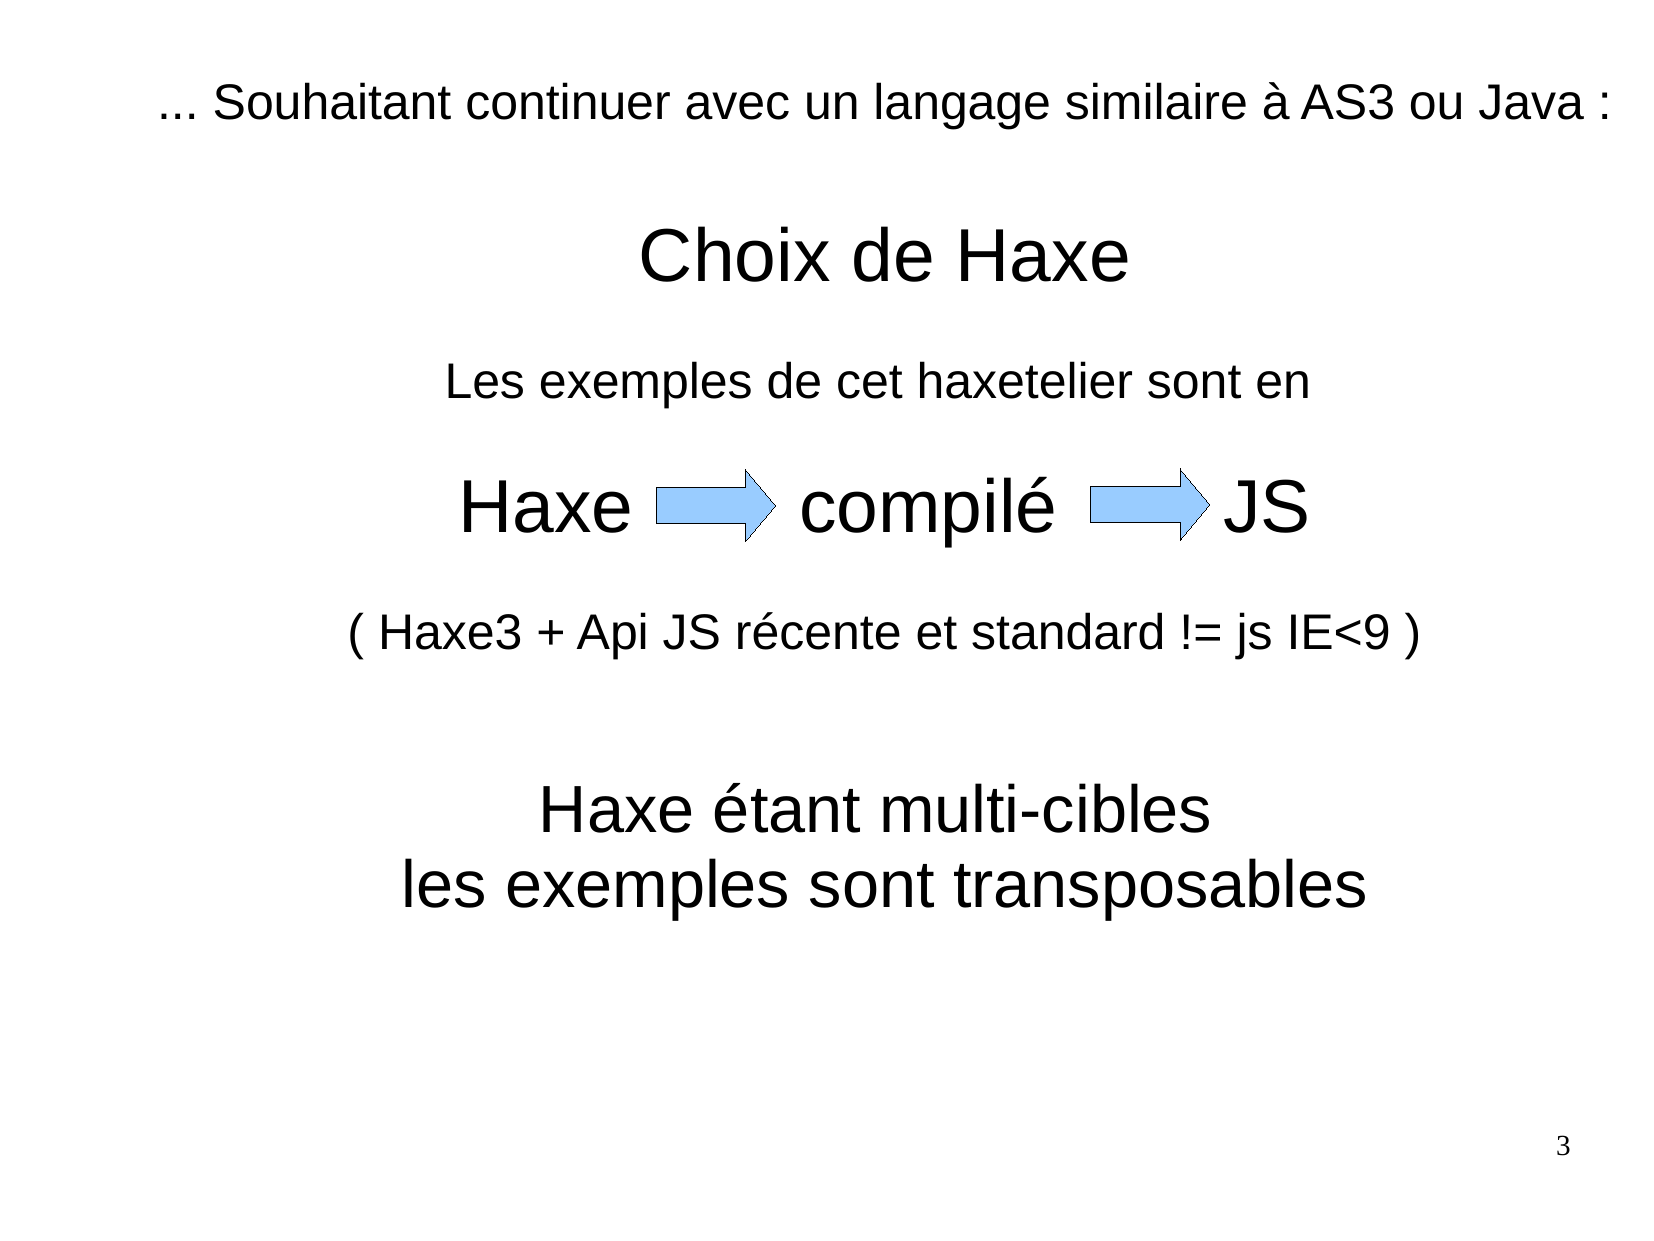

... Souhaitant continuer avec un langage similaire à AS3 ou Java :
Choix de Haxe
Les exemples de cet haxetelier sont en
Haxe compilé JS
( Haxe3 + Api JS récente et standard != js IE<9 )
Haxe étant multi-cibles
les exemples sont transposables
3